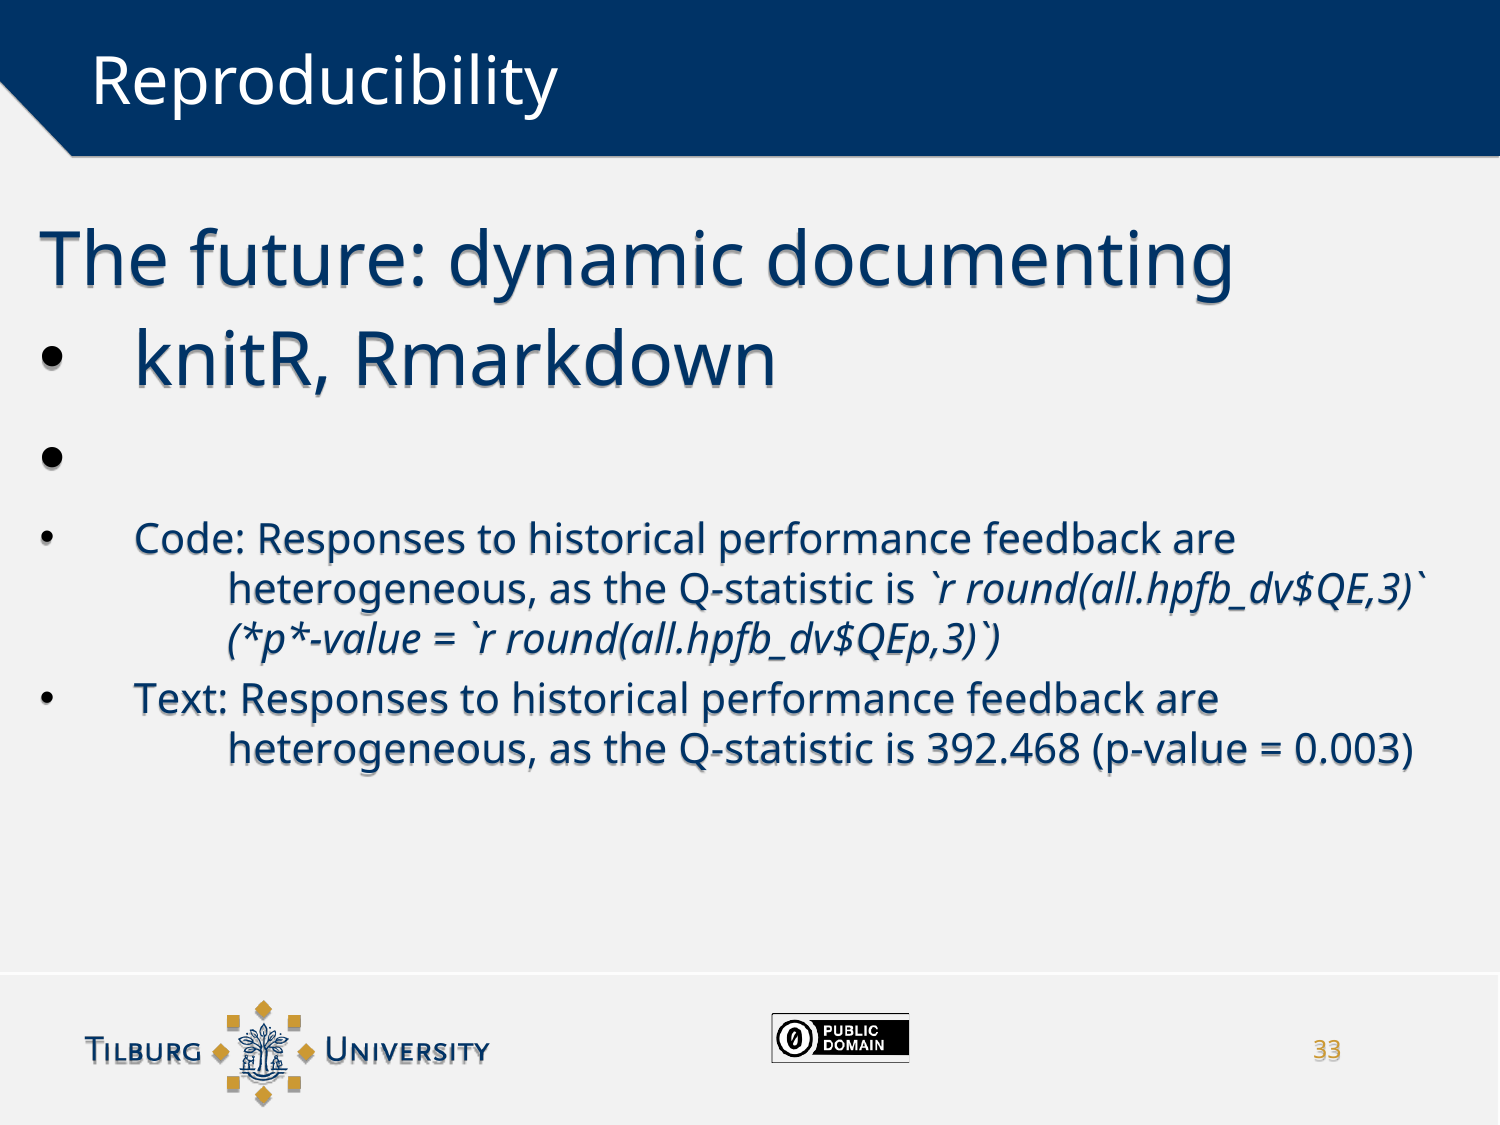

# Reproducibility
The future: dynamic documenting
knitR, Rmarkdown
Code: Responses to historical performance feedback are heterogeneous, as the Q-statistic is `r round(all.hpfb_dv$QE,3)` (*p*-value = `r round(all.hpfb_dv$QEp,3)`)
Text: Responses to historical performance feedback are heterogeneous, as the Q-statistic is 392.468 (p-value = 0.003)